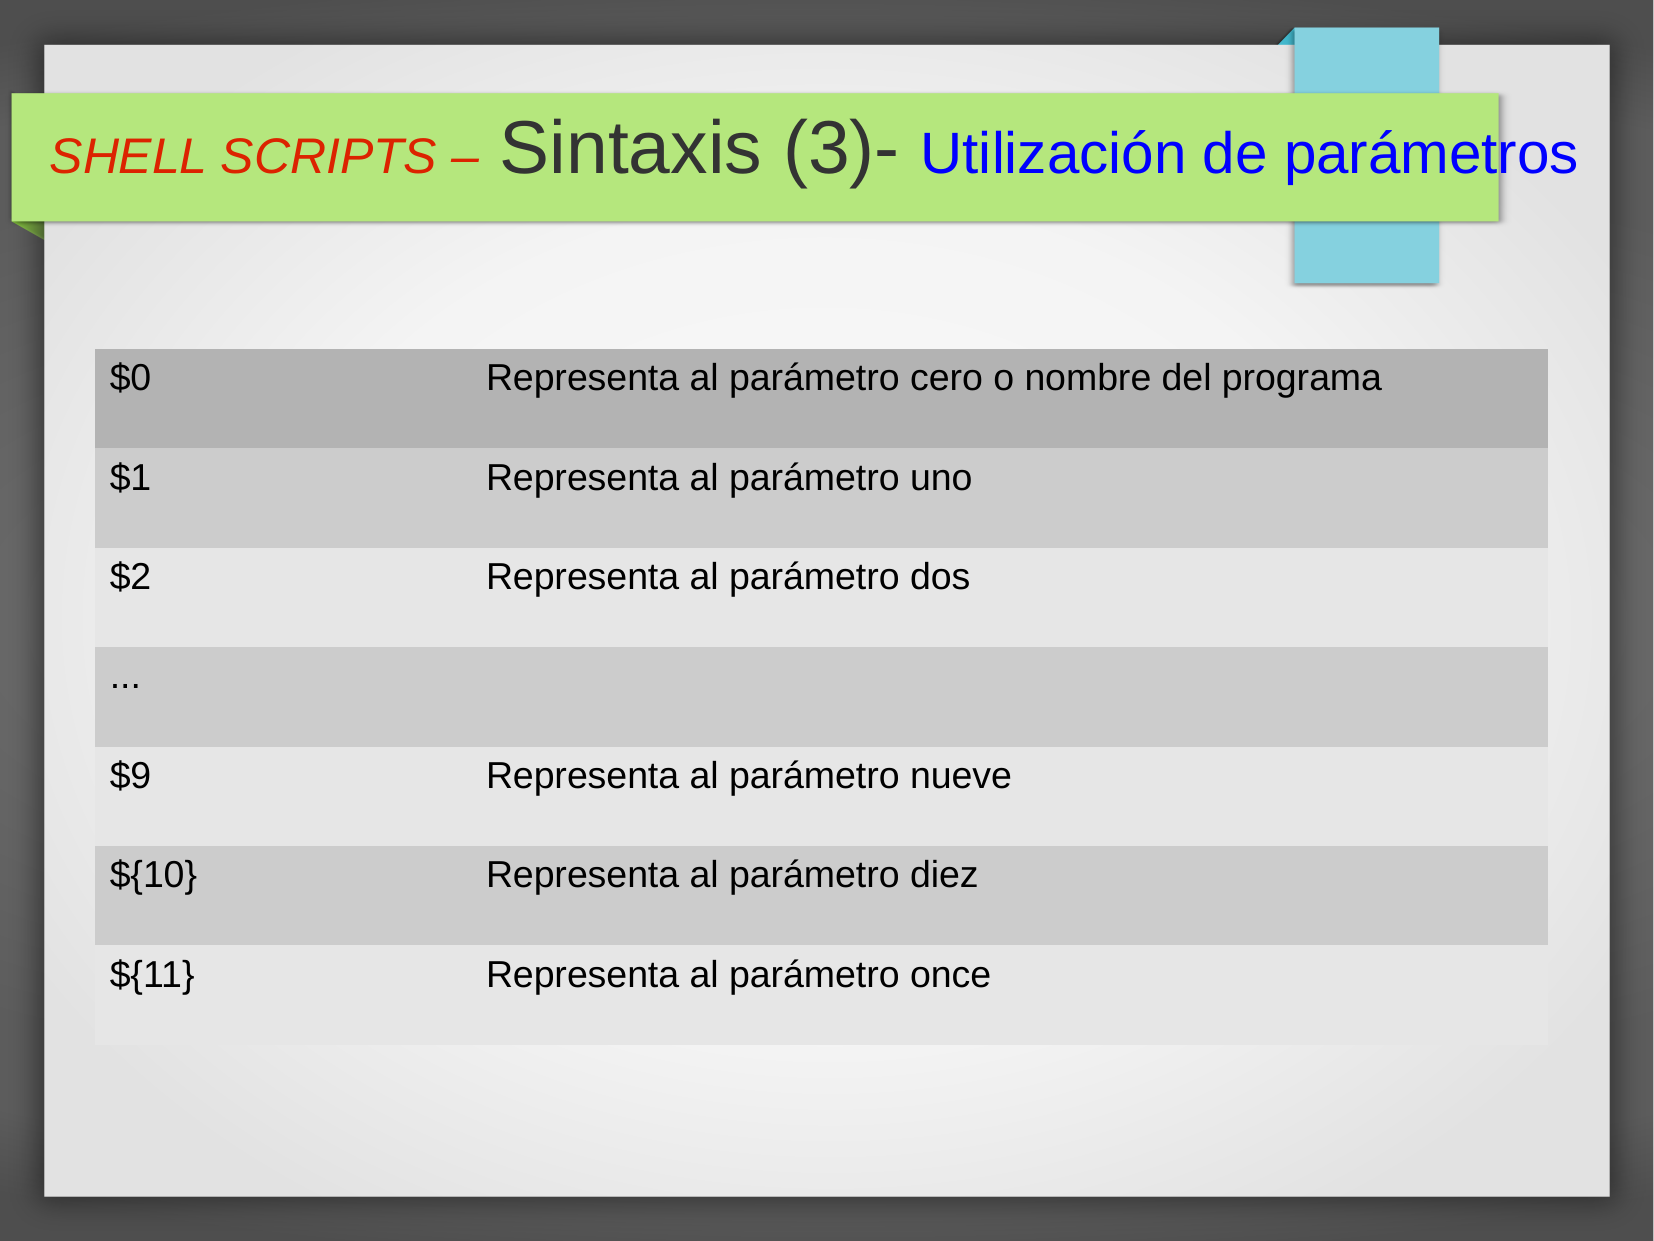

# SHELL SCRIPTS – Sintaxis (3)- Utilización de parámetros
| $0 | Representa al parámetro cero o nombre del programa |
| --- | --- |
| $1 | Representa al parámetro uno |
| $2 | Representa al parámetro dos |
| ... | |
| $9 | Representa al parámetro nueve |
| ${10} | Representa al parámetro diez |
| ${11} | Representa al parámetro once |